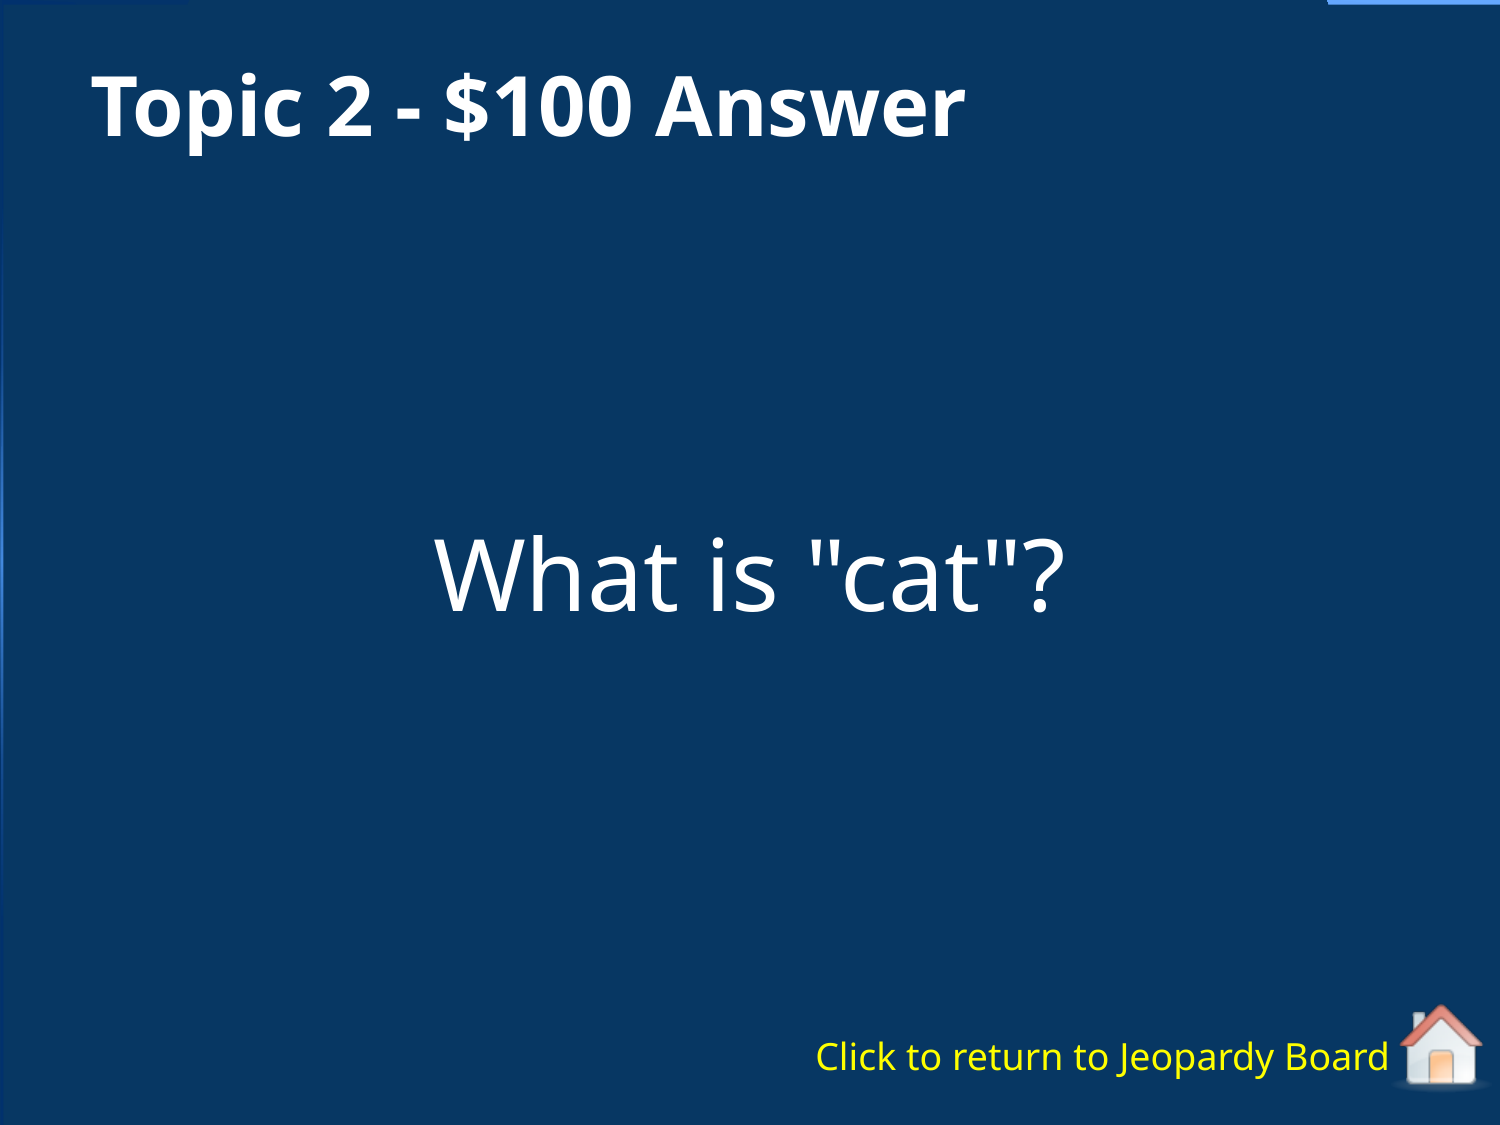

Topic 2 - $100 Answer
# What is "cat"?
Click to return to Jeopardy Board